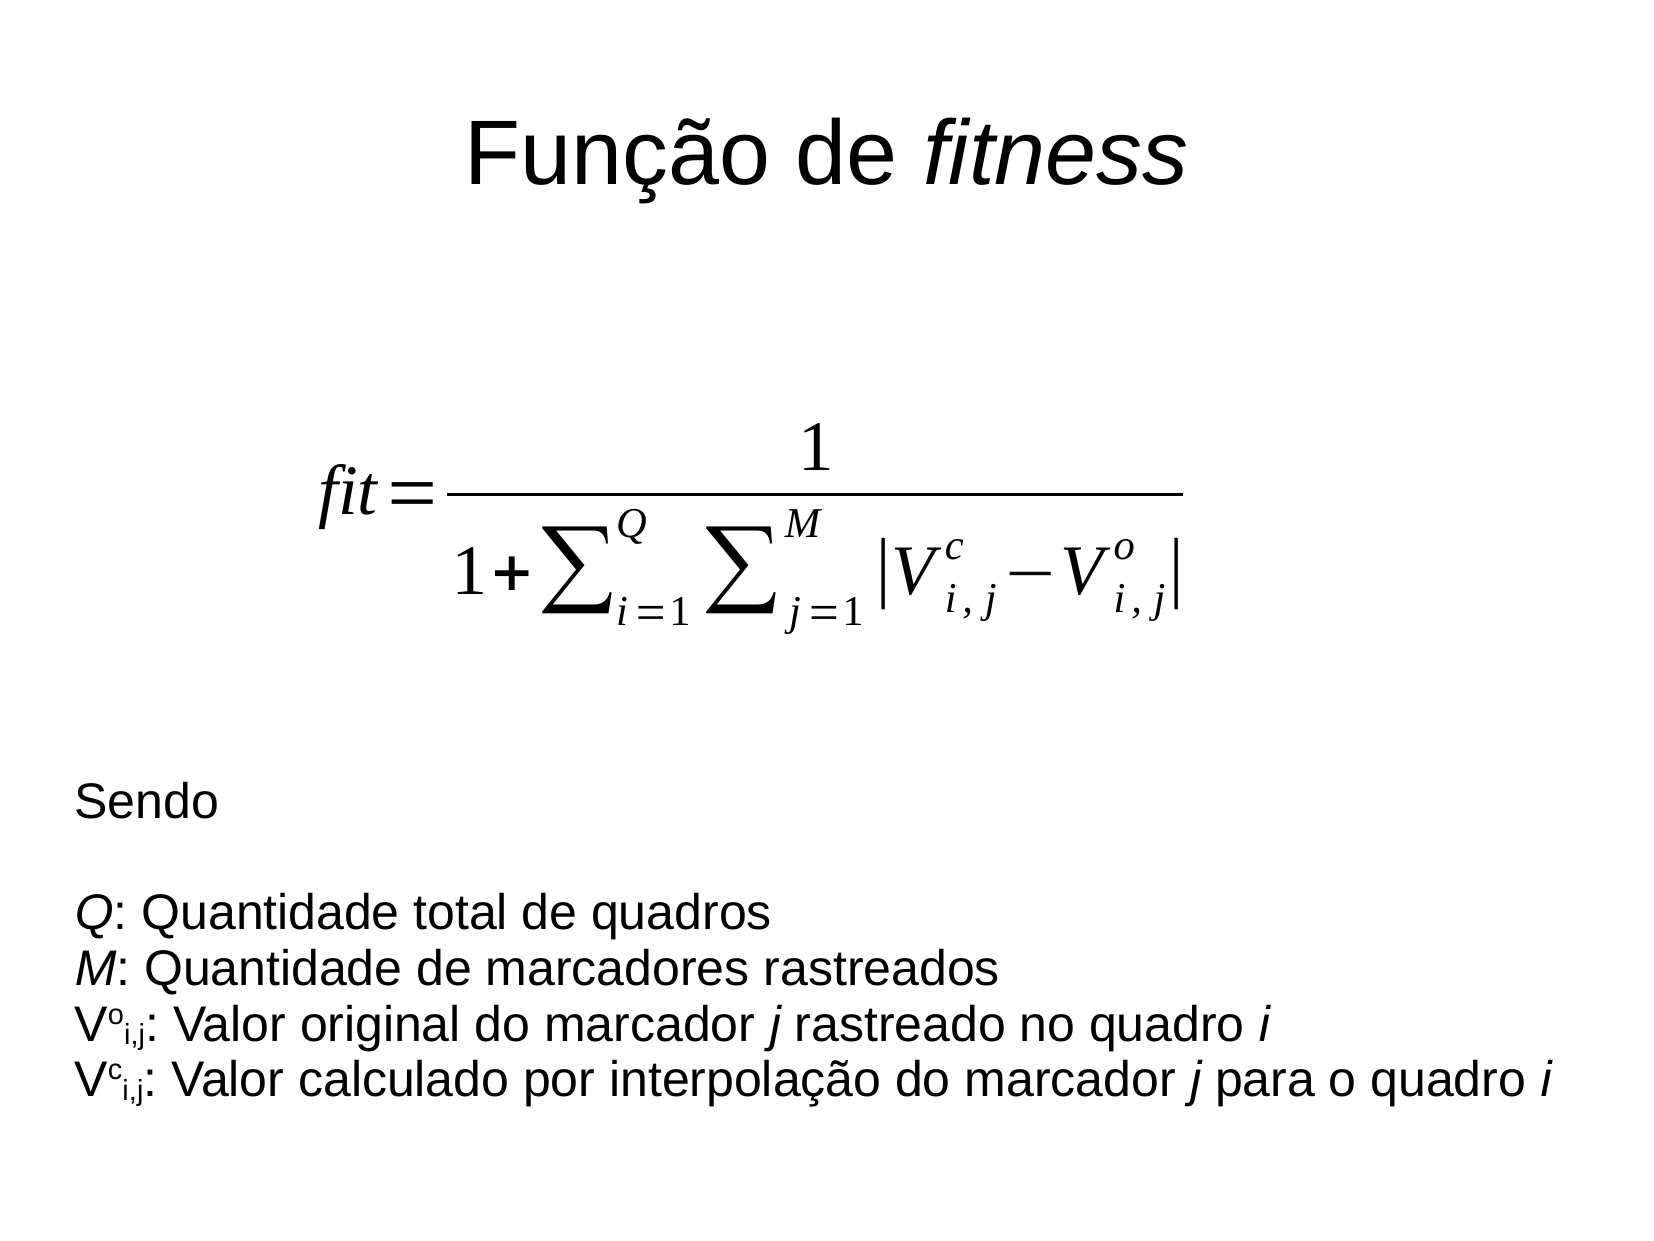

# Função de fitness
Sendo
Q: Quantidade total de quadros
M: Quantidade de marcadores rastreados
Voi,j: Valor original do marcador j rastreado no quadro i
Vci,j: Valor calculado por interpolação do marcador j para o quadro i